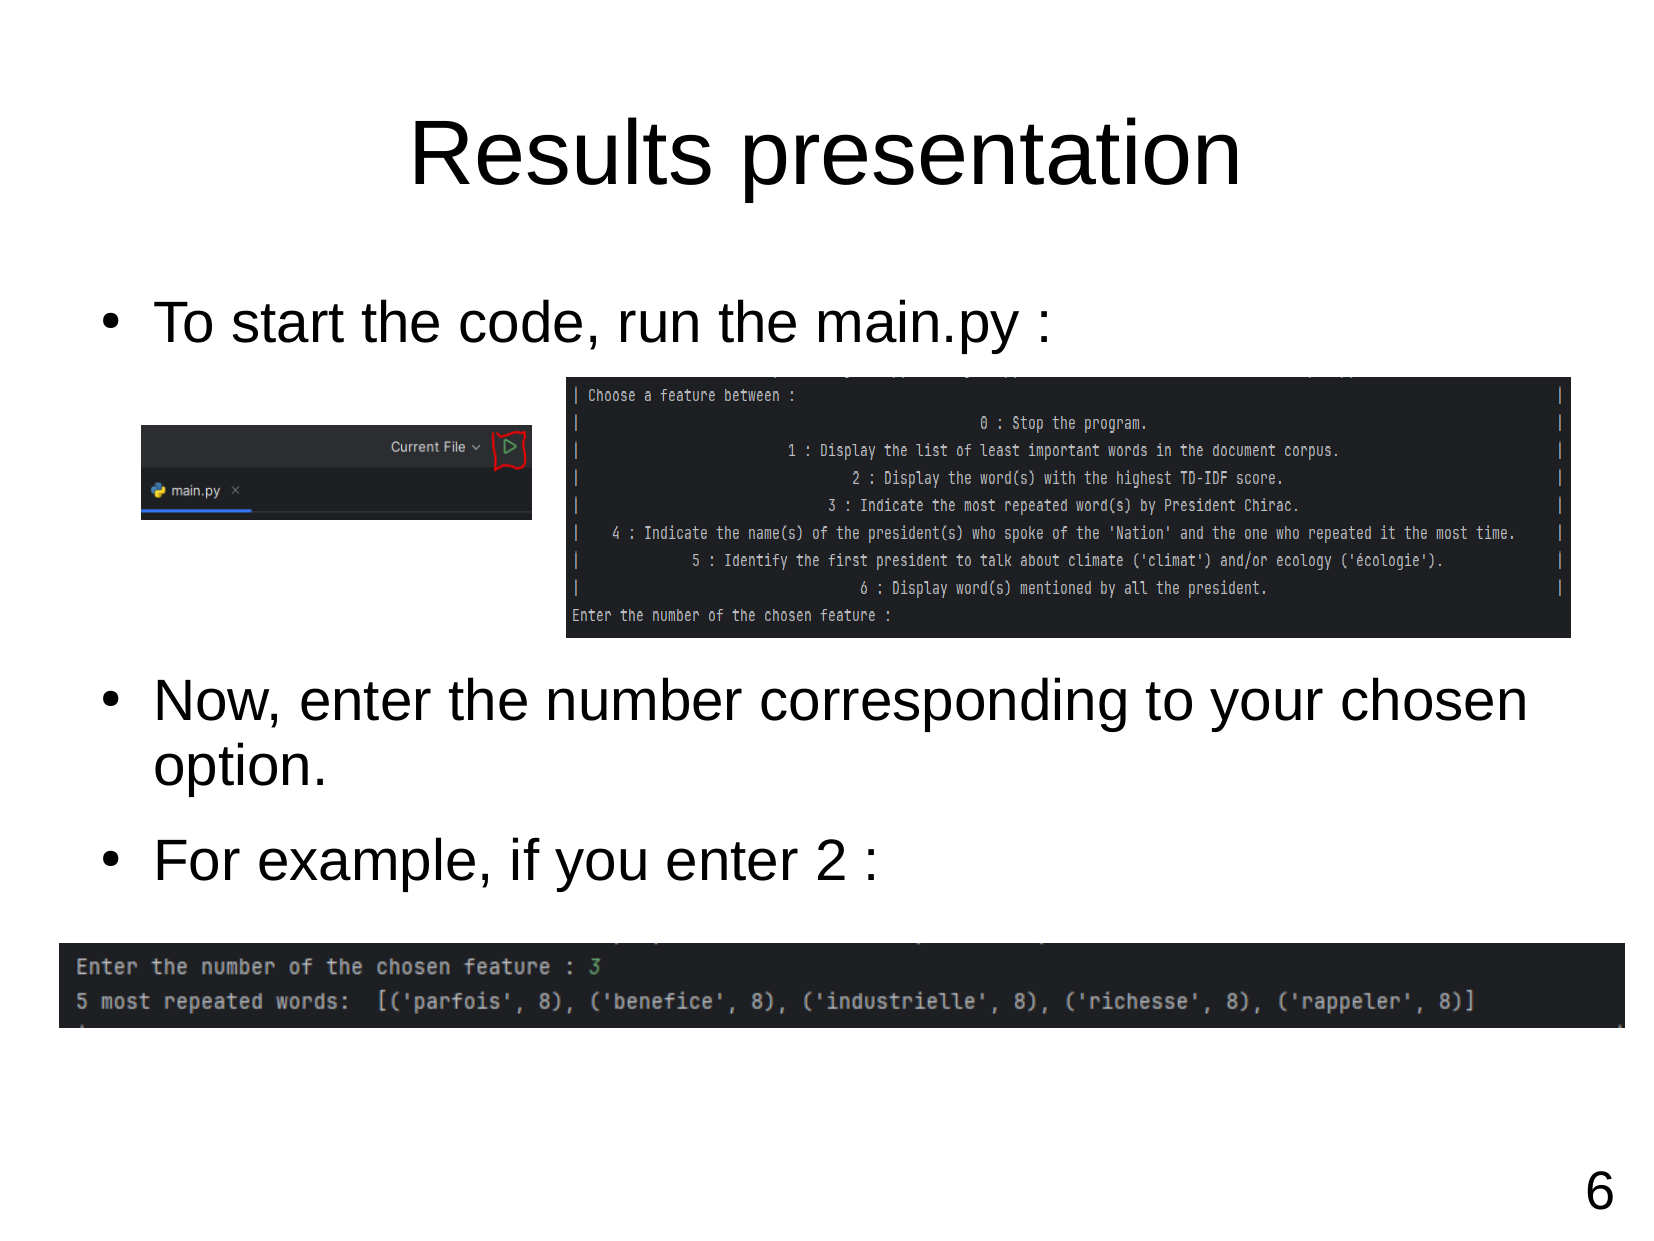

# Results presentation
To start the code, run the main.py :
Now, enter the number corresponding to your chosen option.
For example, if you enter 2 :
6